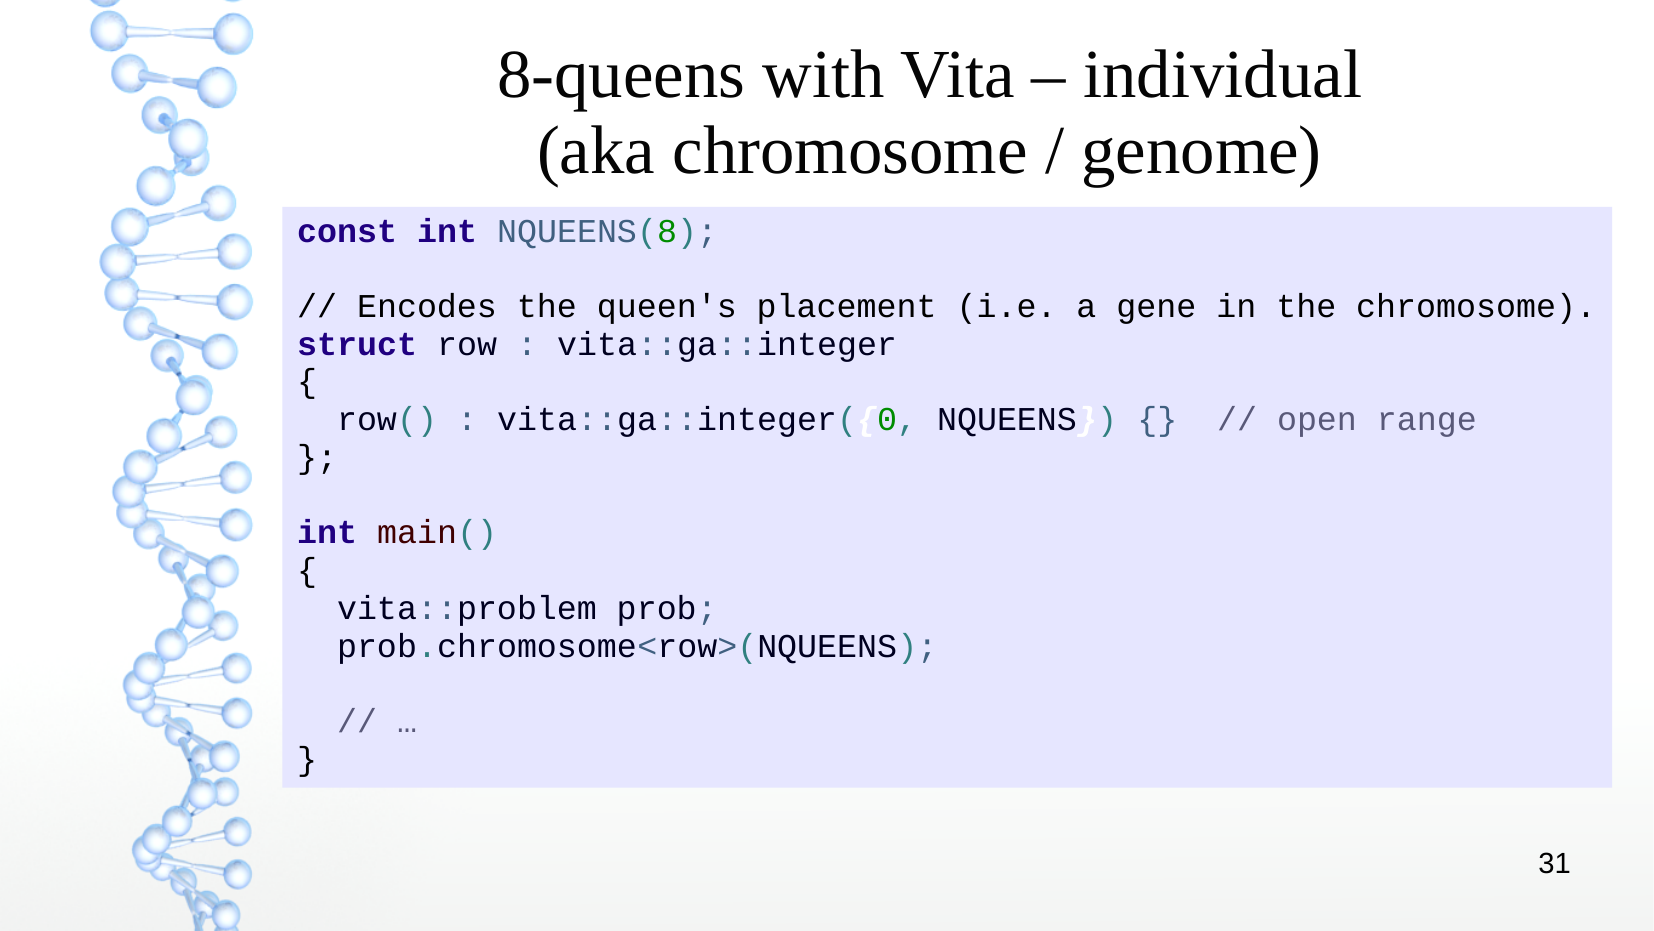

# 8-queens with Vita – individual (aka chromosome / genome)
const int NQUEENS(8);
// Encodes the queen's placement (i.e. a gene in the chromosome).
struct row : vita::ga::integer
{
 row() : vita::ga::integer({0, NQUEENS}) {} // open range
};
int main()
{
 vita::problem prob;
 prob.chromosome<row>(NQUEENS);
 // …
}
31